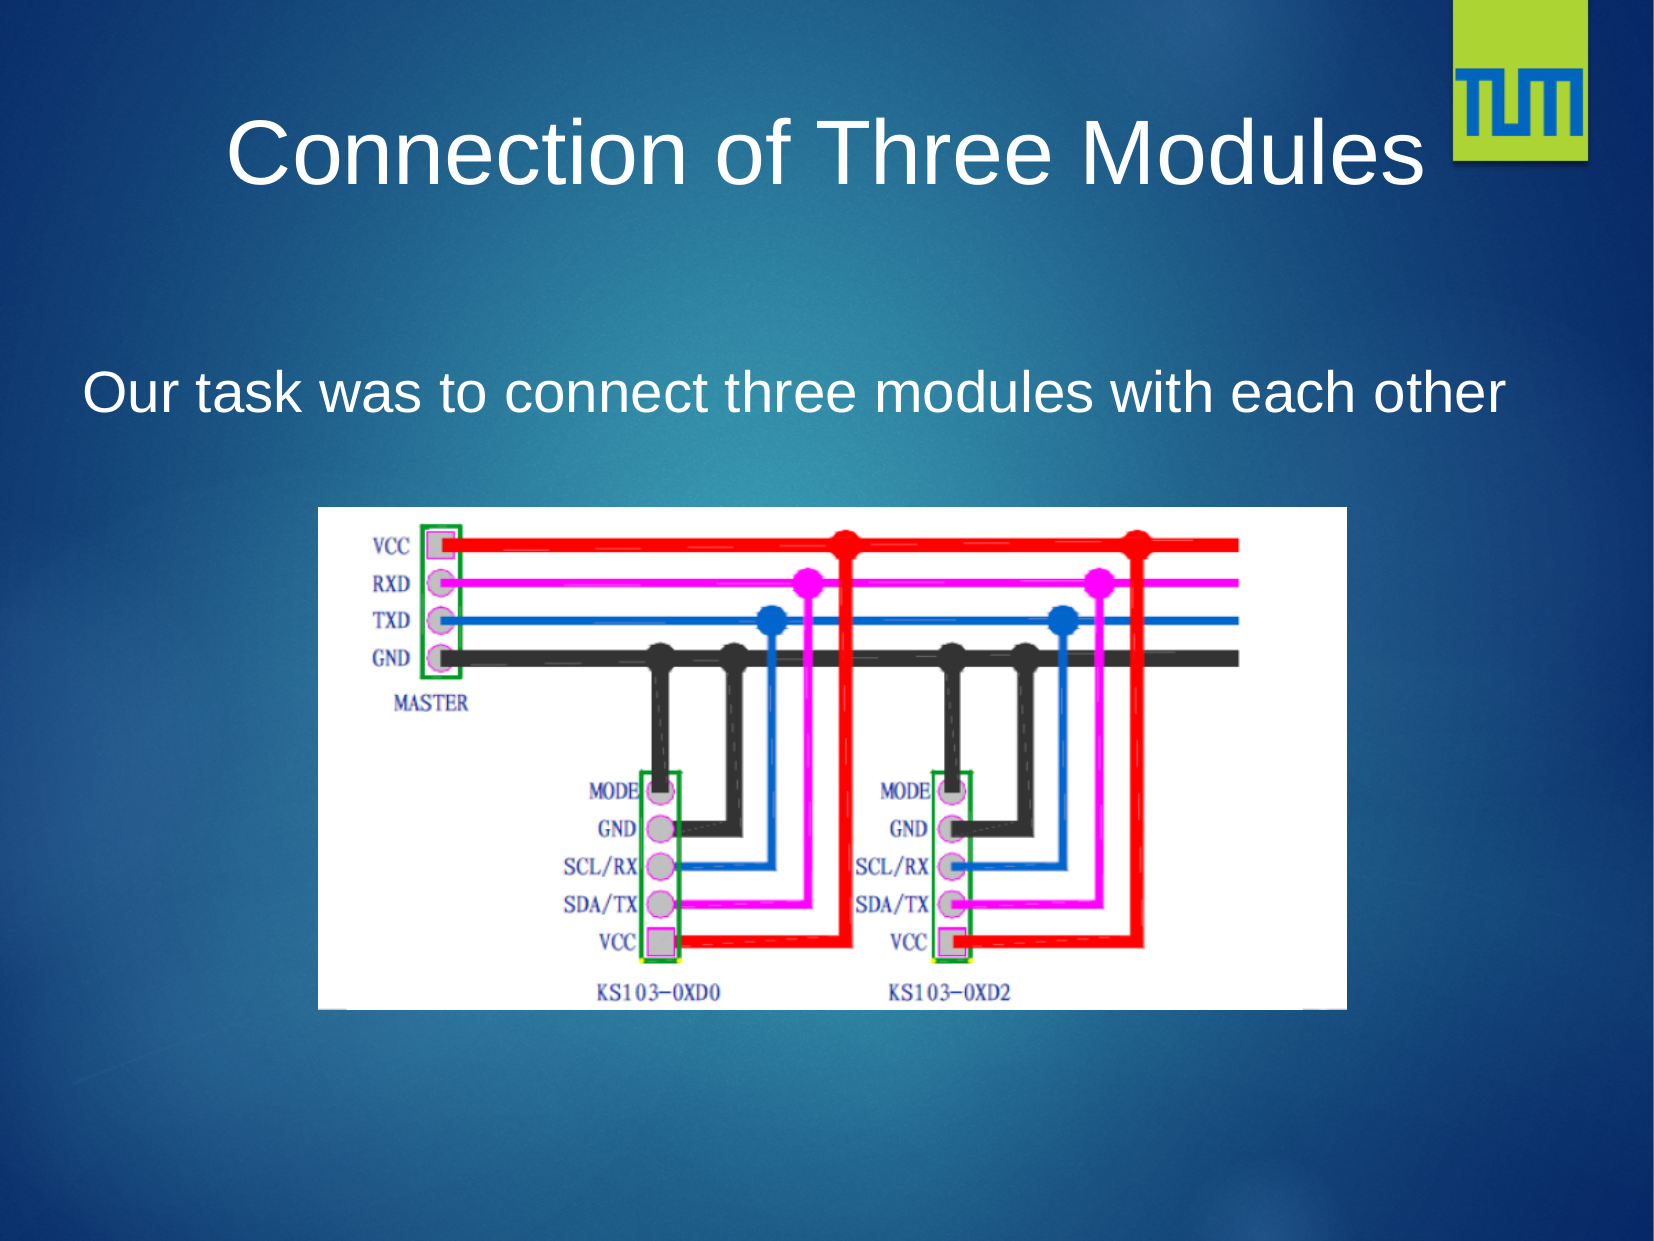

# Connection of Three Modules
Our task was to connect three modules with each other